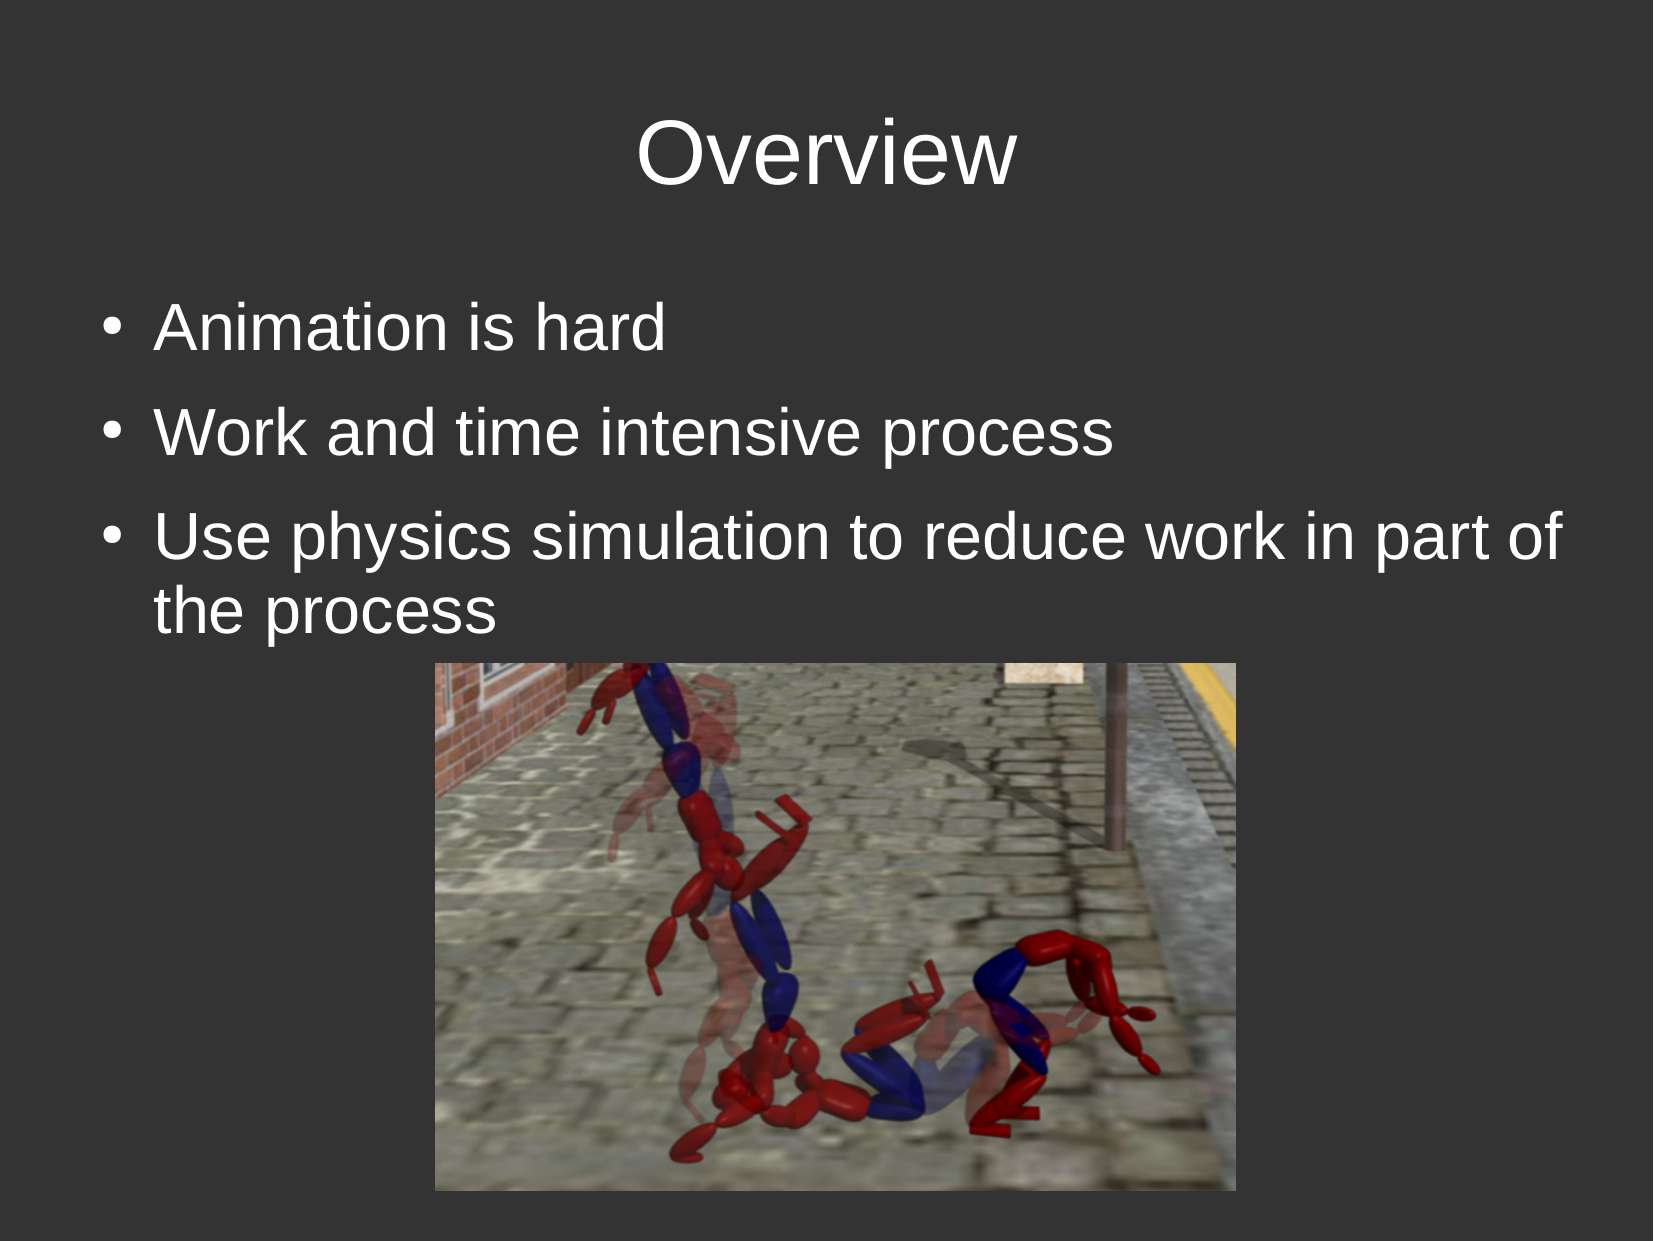

# Overview
Animation is hard
Work and time intensive process
Use physics simulation to reduce work in part of the process